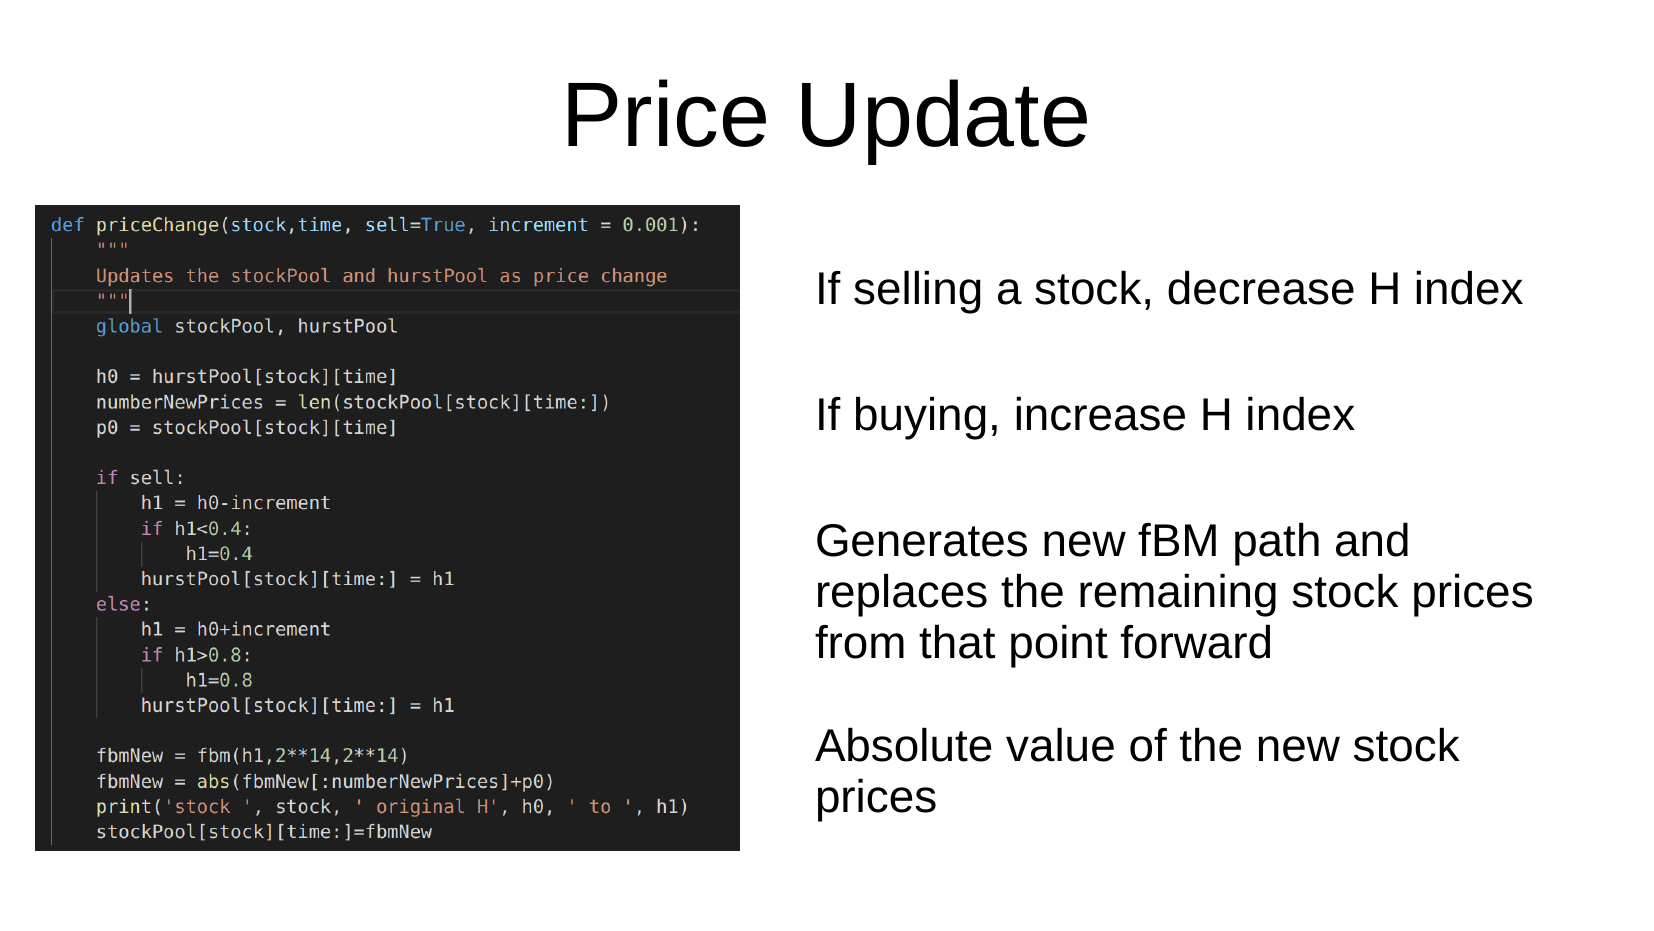

# Price Update
If selling a stock, decrease H index
If buying, increase H index
Generates new fBM path and replaces the remaining stock prices from that point forward
Absolute value of the new stock prices